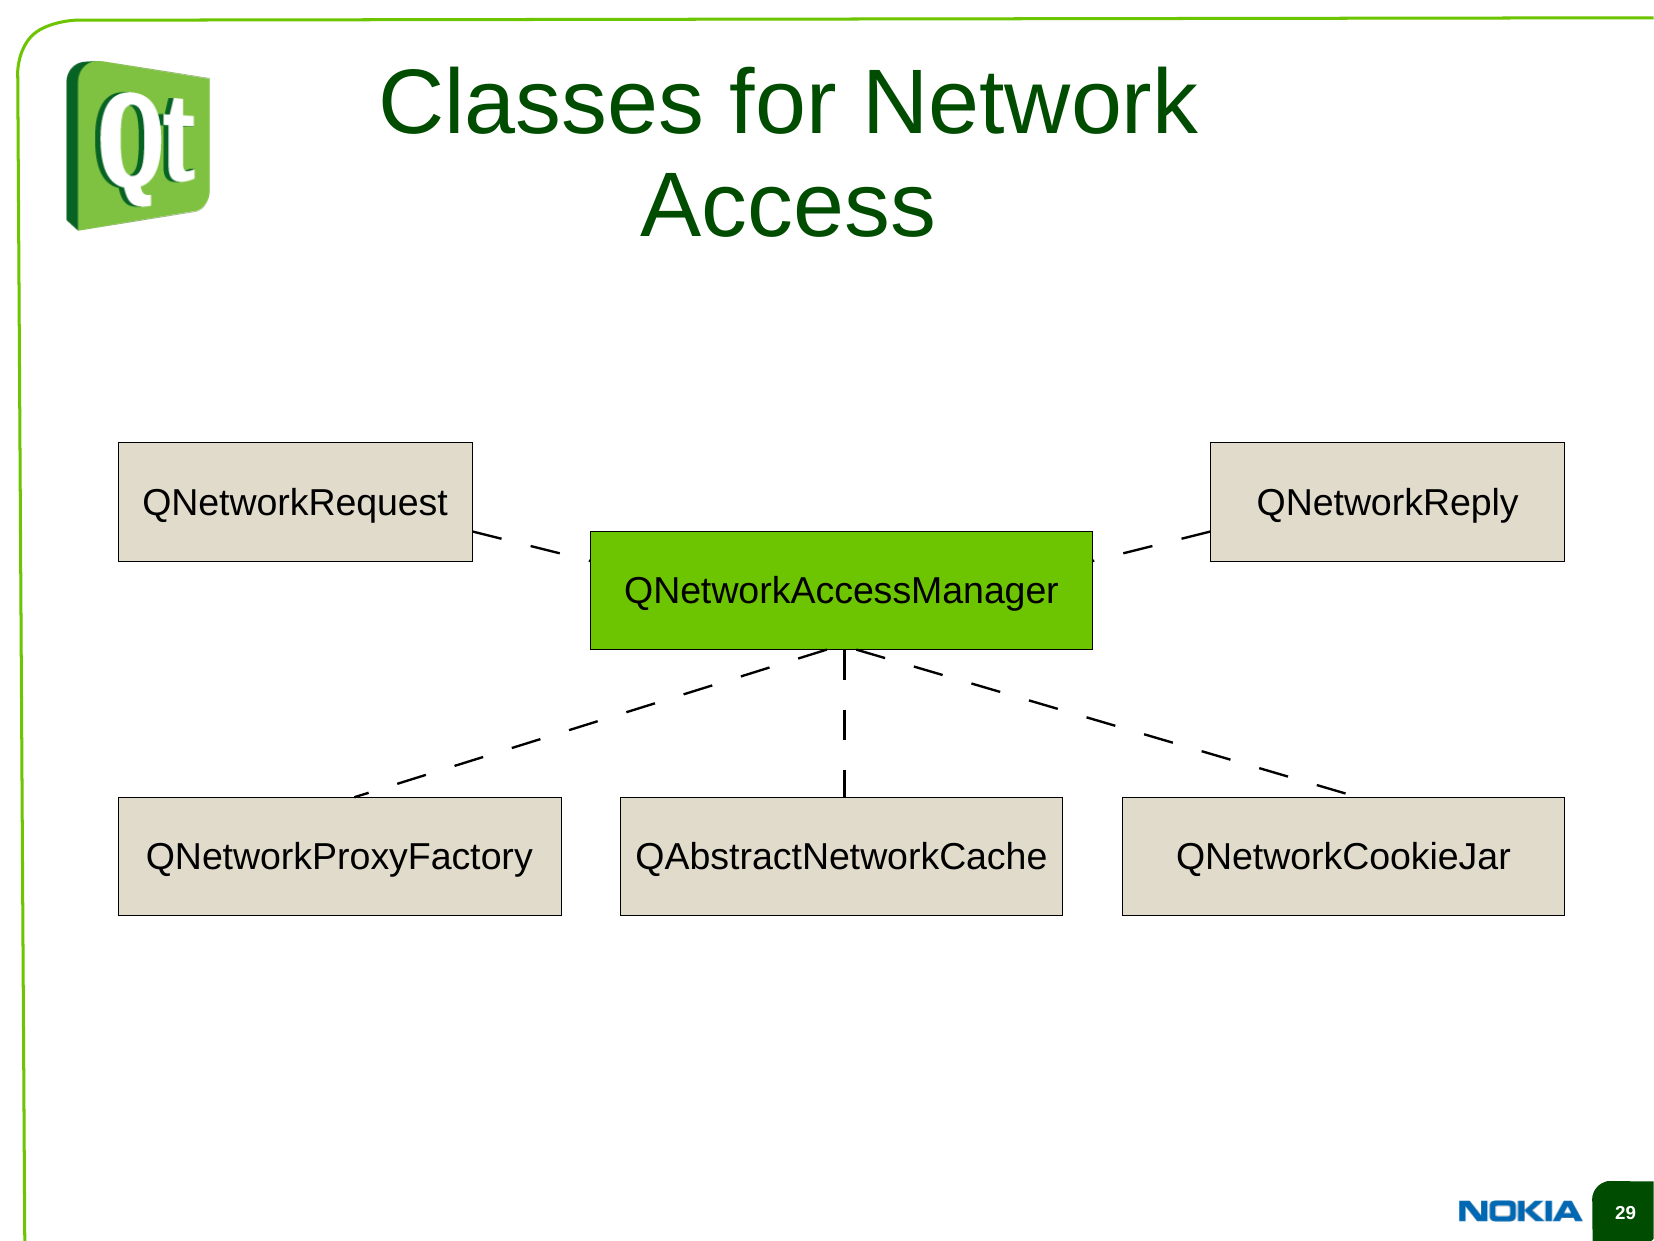

# Classes for Network Access
QNetworkRequest
QNetworkReply
QNetworkAccessManager
QNetworkProxyFactory
QAbstractNetworkCache
QNetworkCookieJar